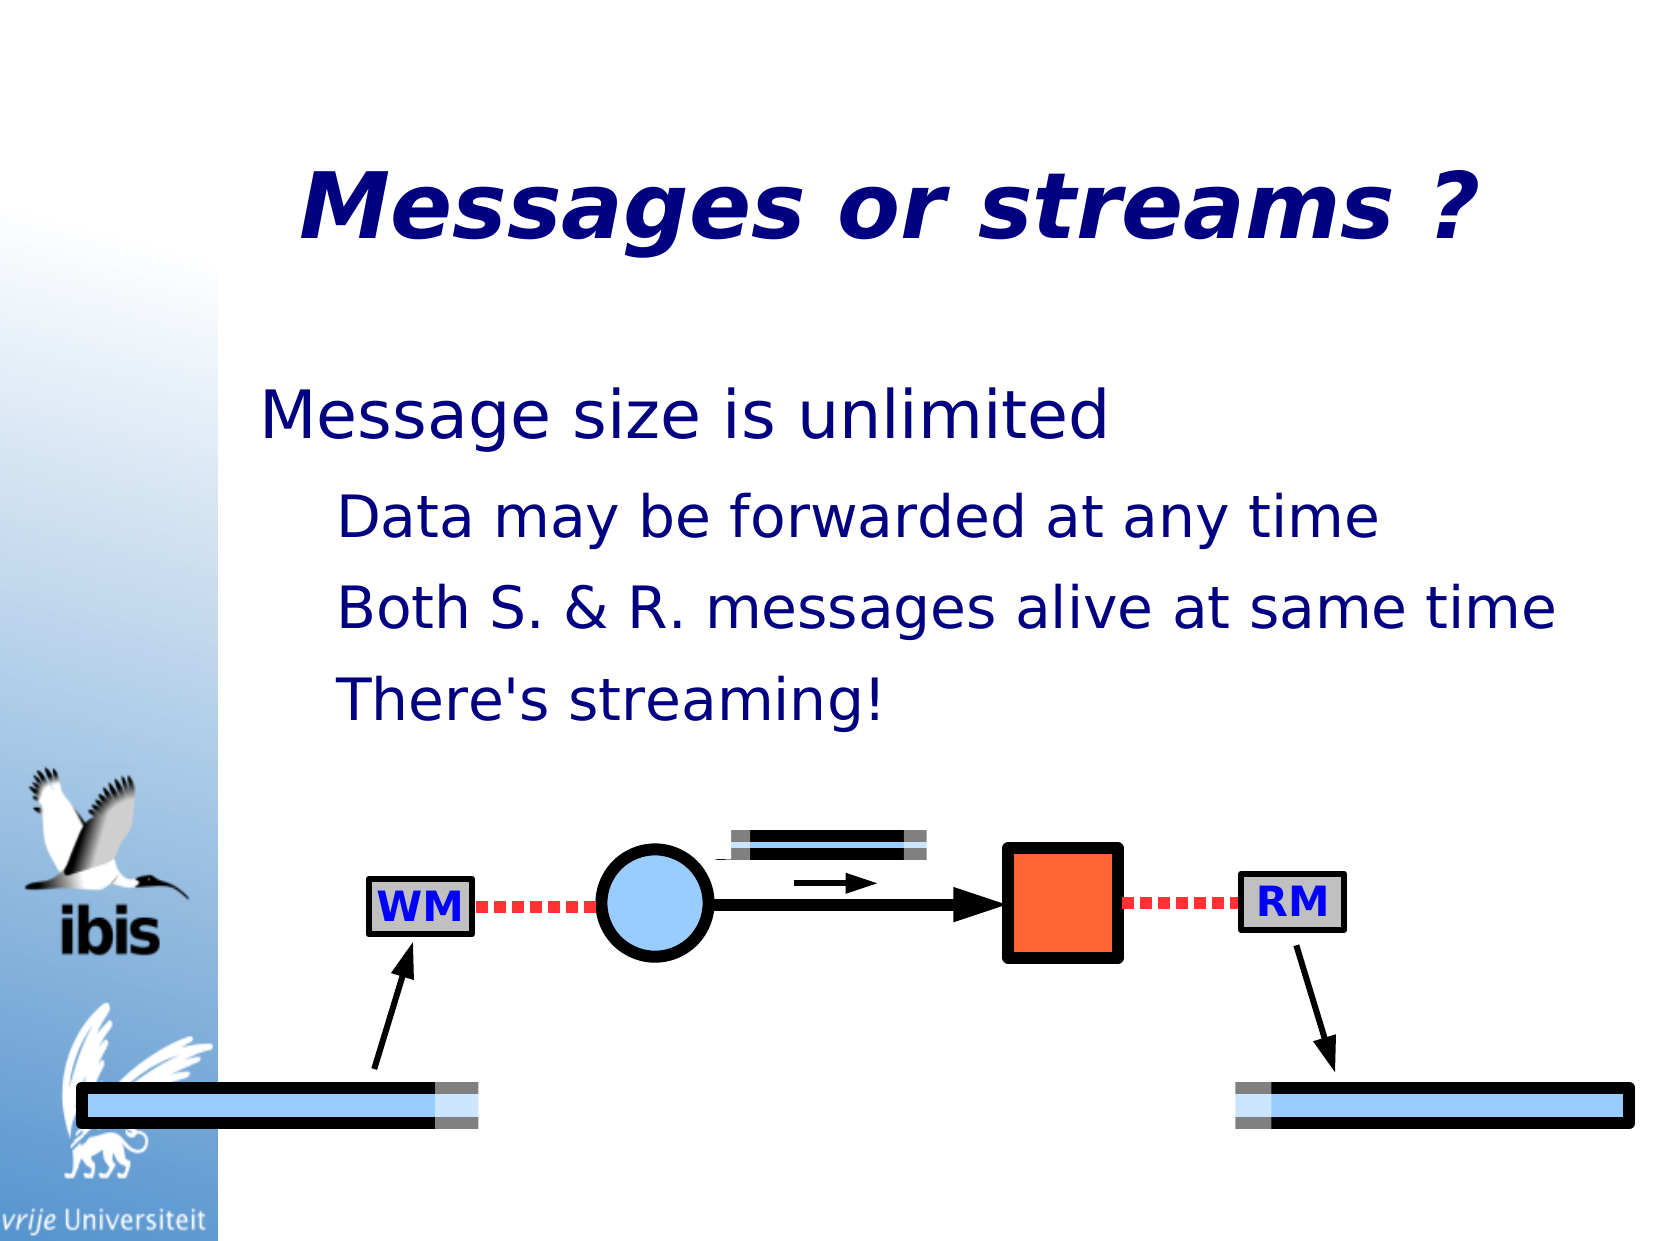

# Messages or streams ?
Message size is unlimited
Data may be forwarded at any time
Both S. & R. messages alive at same time
There's streaming!
RM
WM